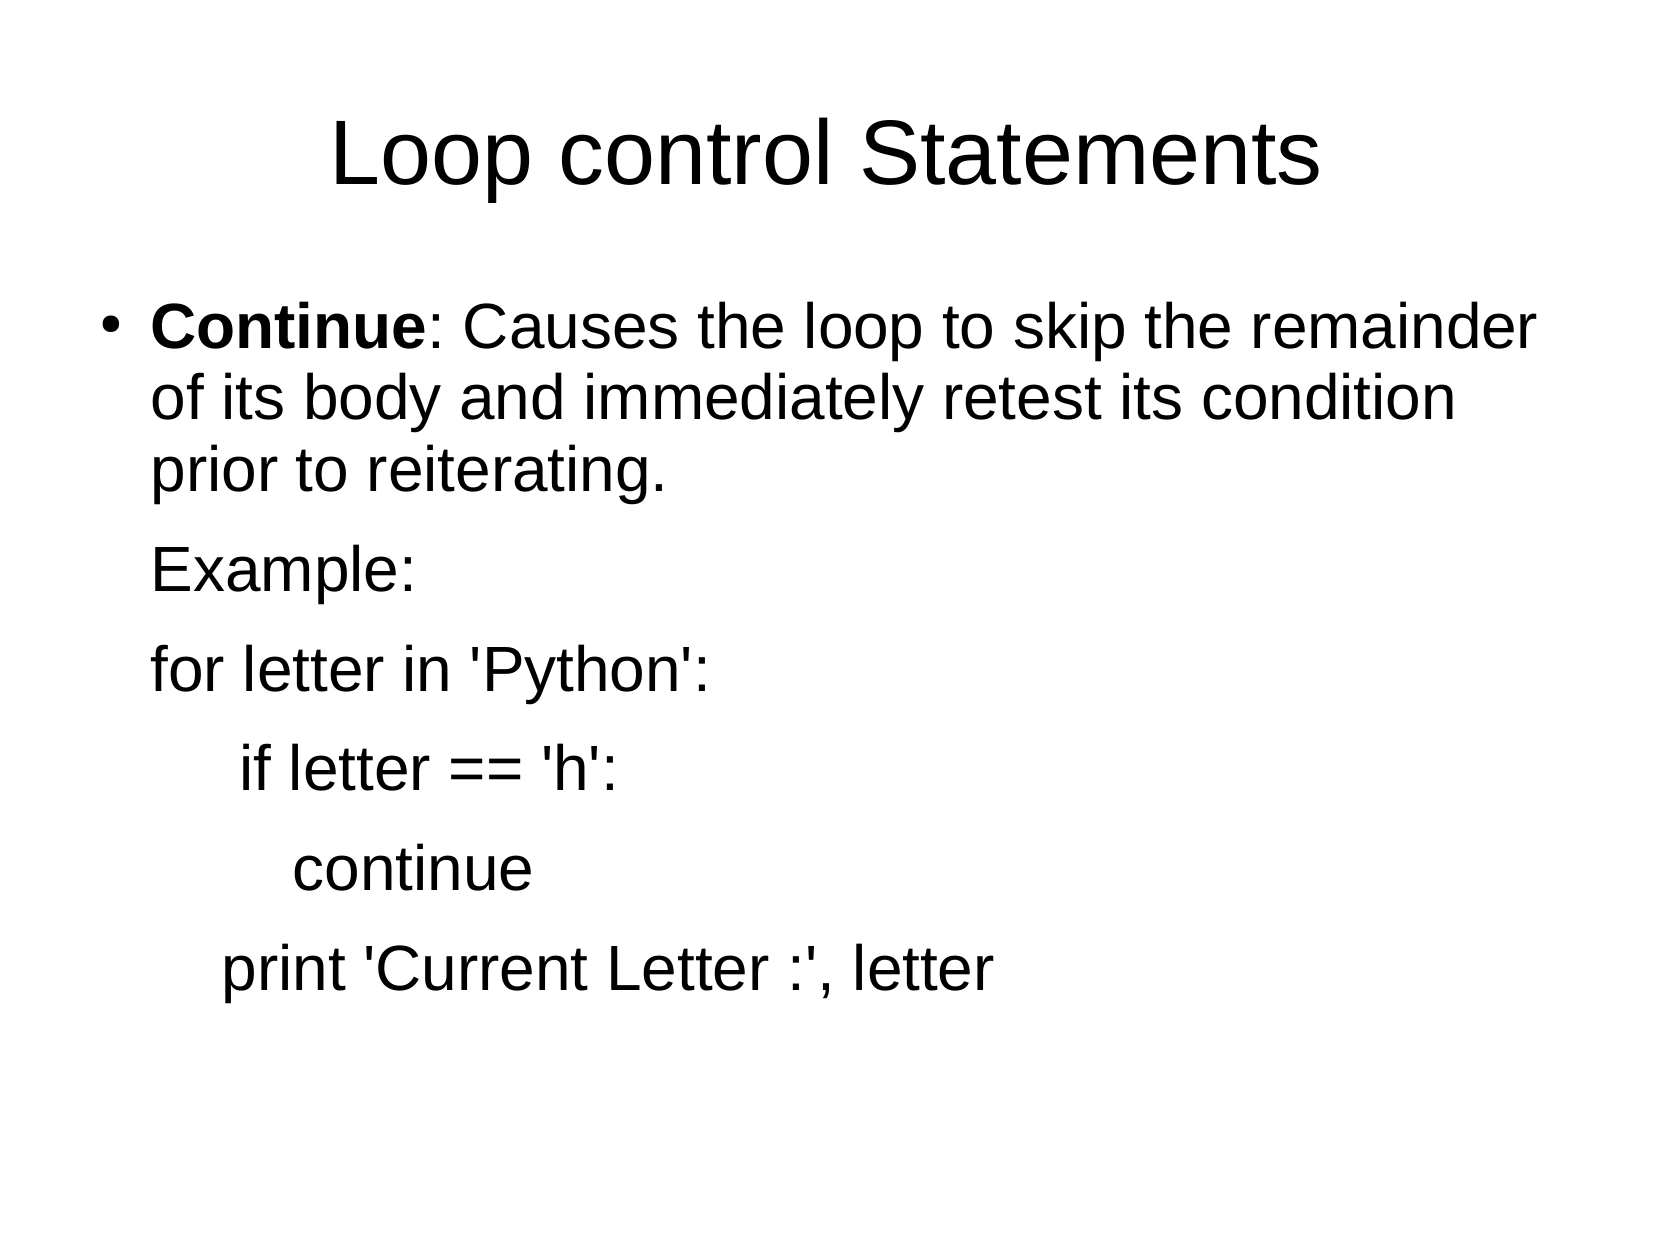

# Loop control Statements
Continue: Causes the loop to skip the remainder of its body and immediately retest its condition prior to reiterating.
Example:
for letter in 'Python':
 if letter == 'h':
 continue
 print 'Current Letter :', letter